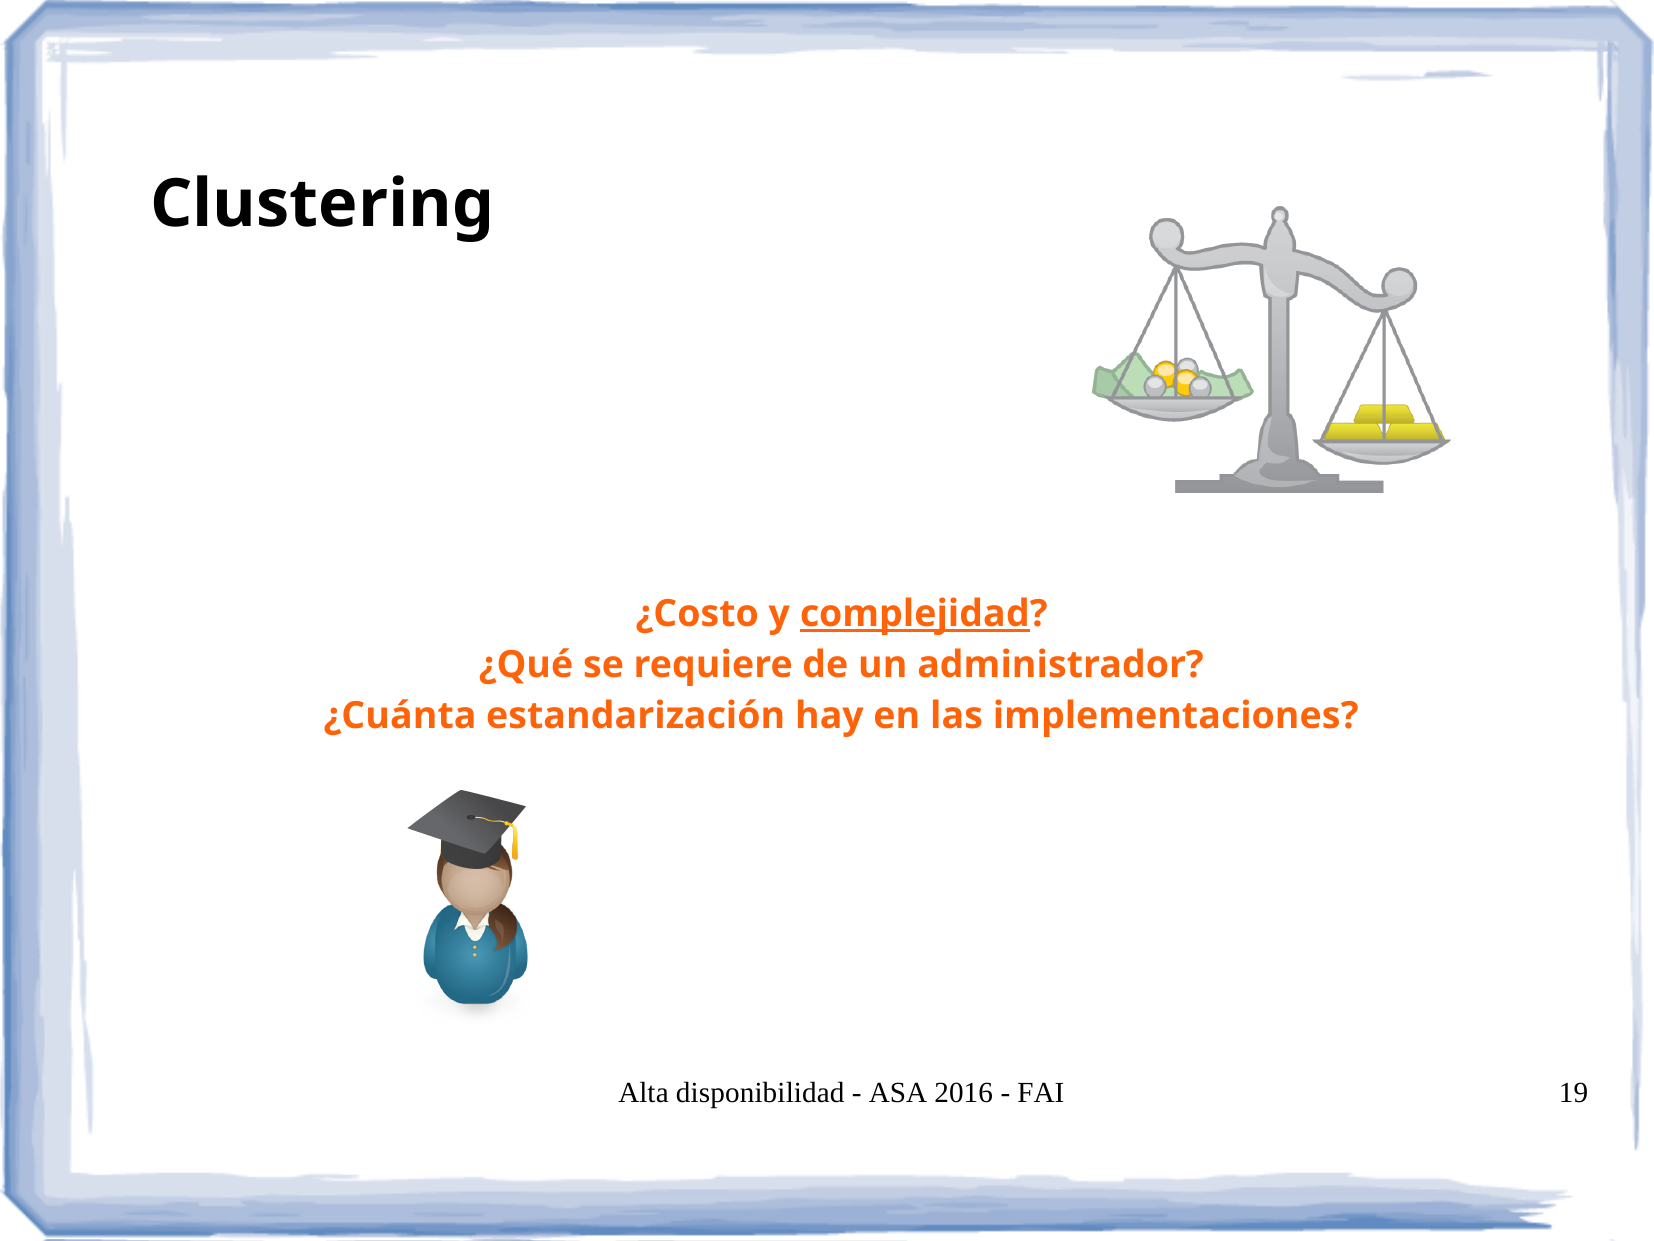

Clustering
¿Costo y complejidad?
¿Qué se requiere de un administrador?
¿Cuánta estandarización hay en las implementaciones?
Alta disponibilidad - ASA 2016 - FAI
19